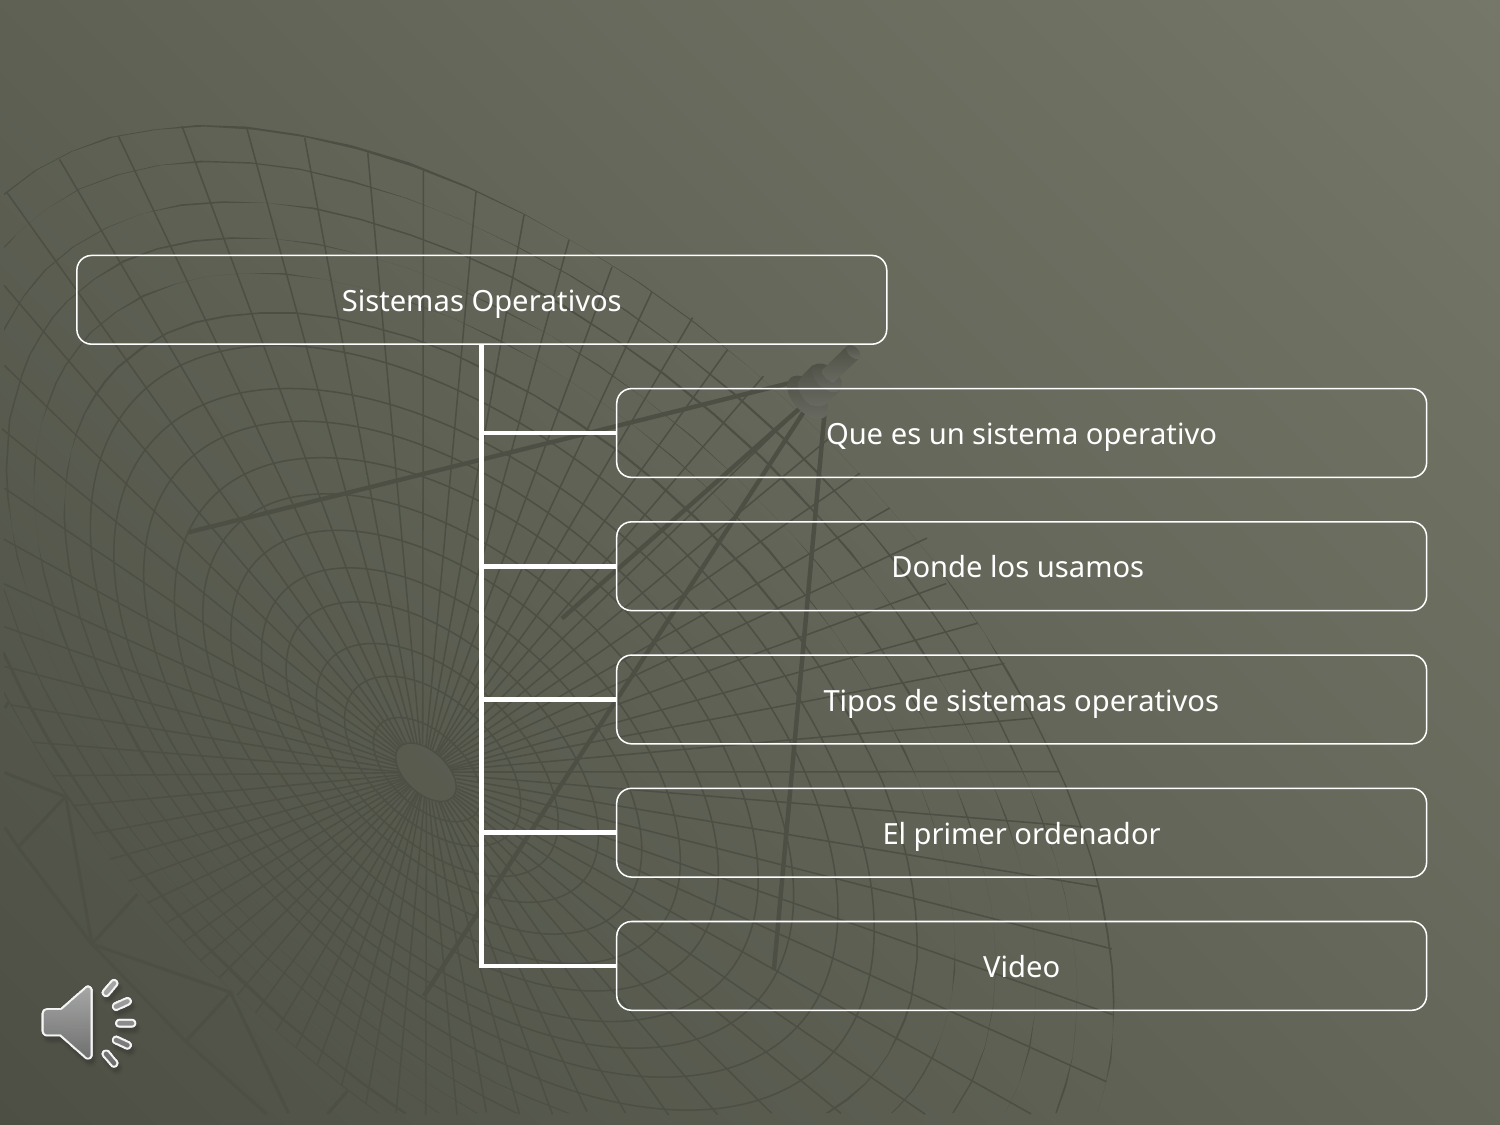

#
Sistemas Operativos
Que es un sistema operativo
Donde los usamos
Tipos de sistemas operativos
El primer ordenador
Video